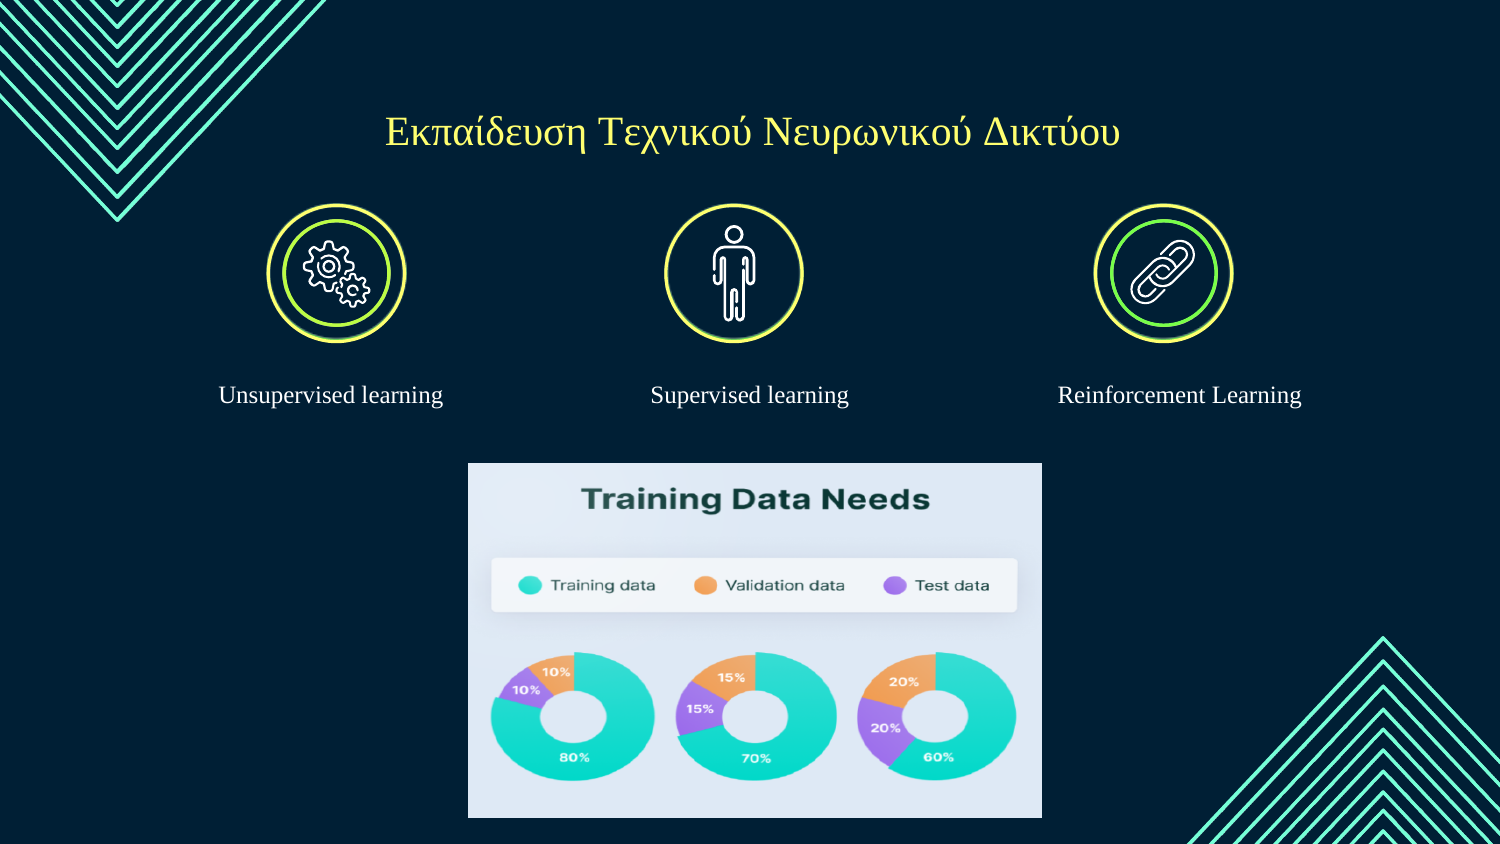

# Εκπαίδευση Τεχνικού Νευρωνικού Δικτύου
Unsupervised learning
Supervised learning
Reinforcement Learning